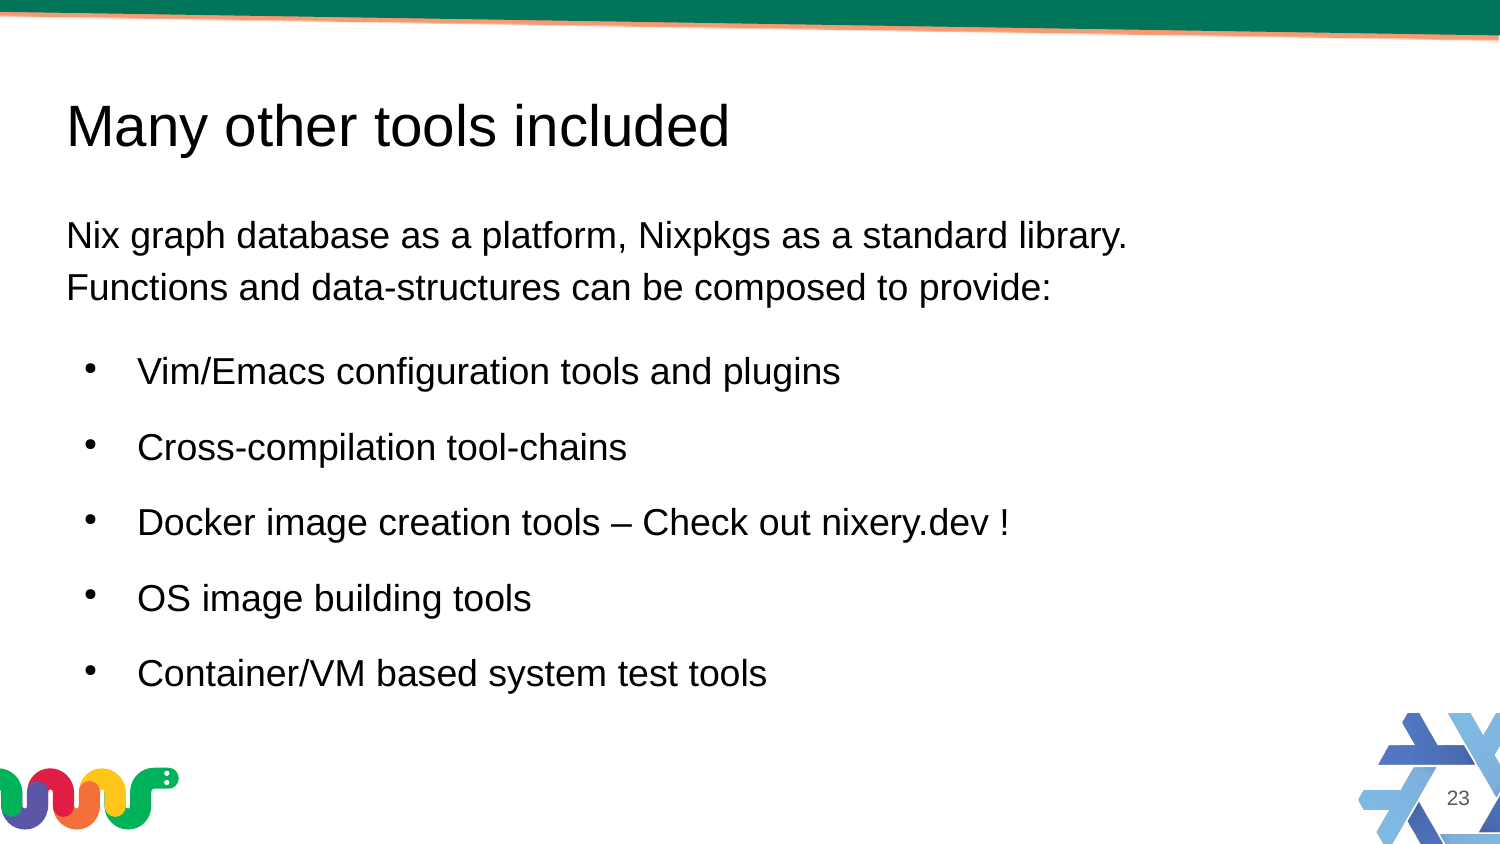

# Many other tools included
Nix graph database as a platform, Nixpkgs as a standard library.
Functions and data-structures can be composed to provide:
Vim/Emacs configuration tools and plugins
Cross-compilation tool-chains
Docker image creation tools – Check out nixery.dev !
OS image building tools
Container/VM based system test tools
23